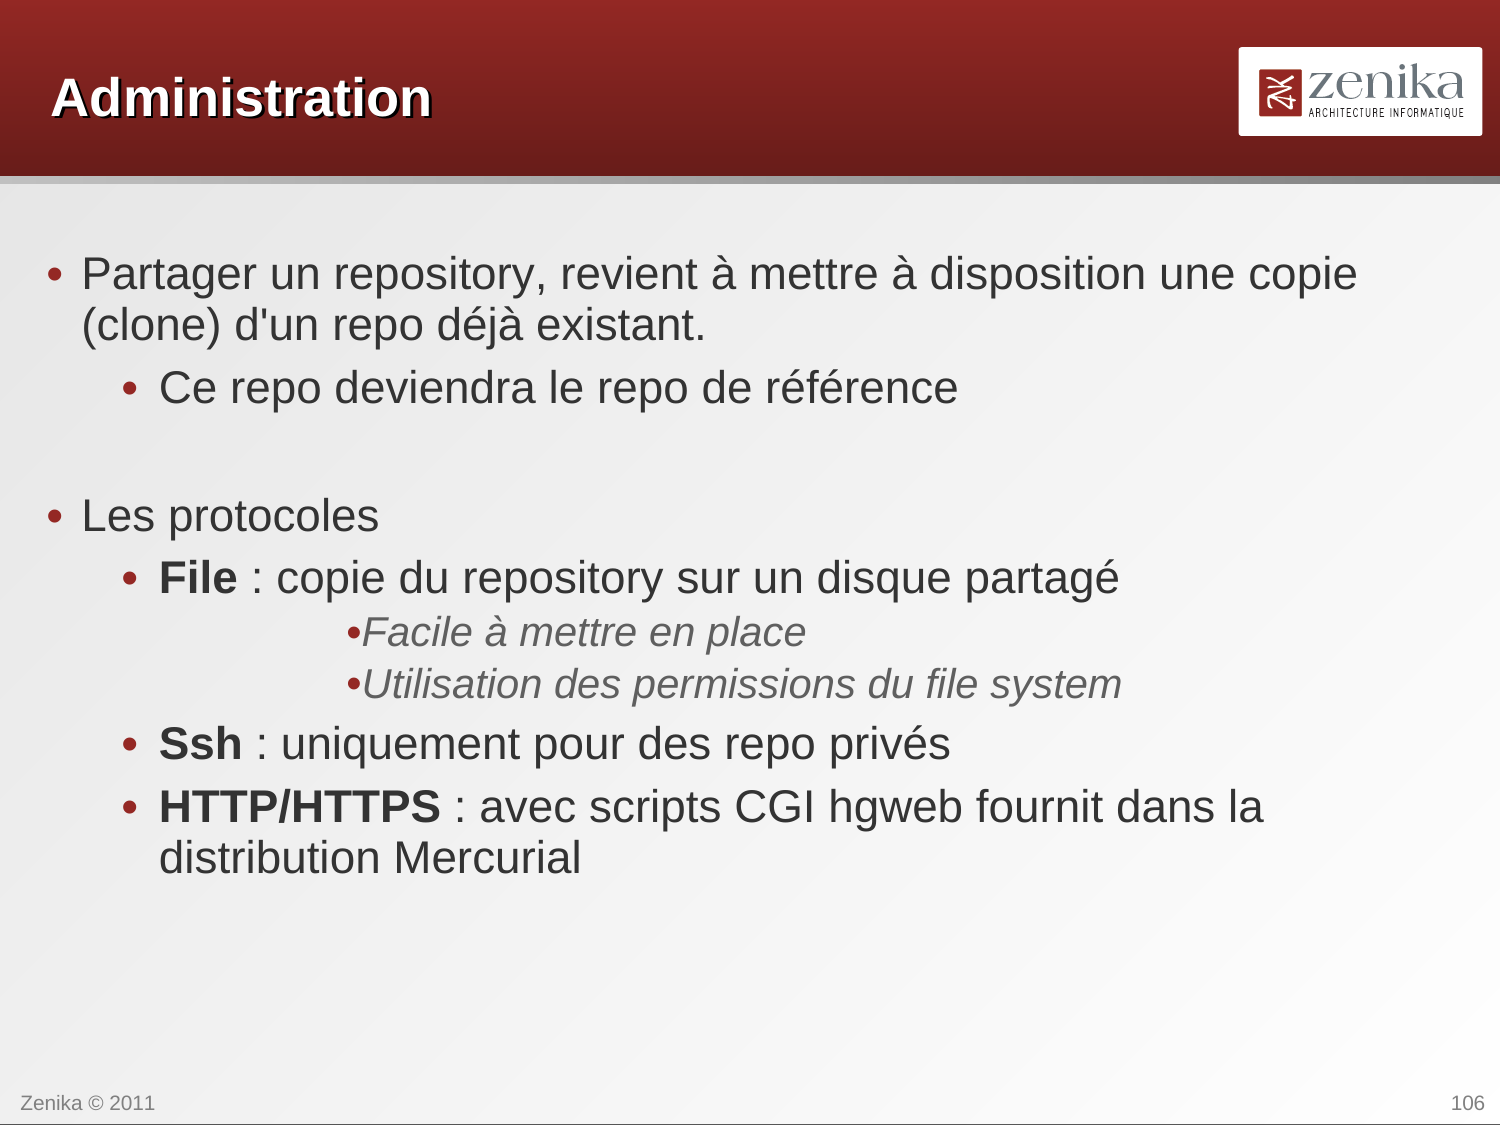

# Administration
Partager un repository, revient à mettre à disposition une copie (clone) d'un repo déjà existant.
Ce repo deviendra le repo de référence
Les protocoles
File : copie du repository sur un disque partagé
Facile à mettre en place
Utilisation des permissions du file system
Ssh : uniquement pour des repo privés
HTTP/HTTPS : avec scripts CGI hgweb fournit dans la distribution Mercurial